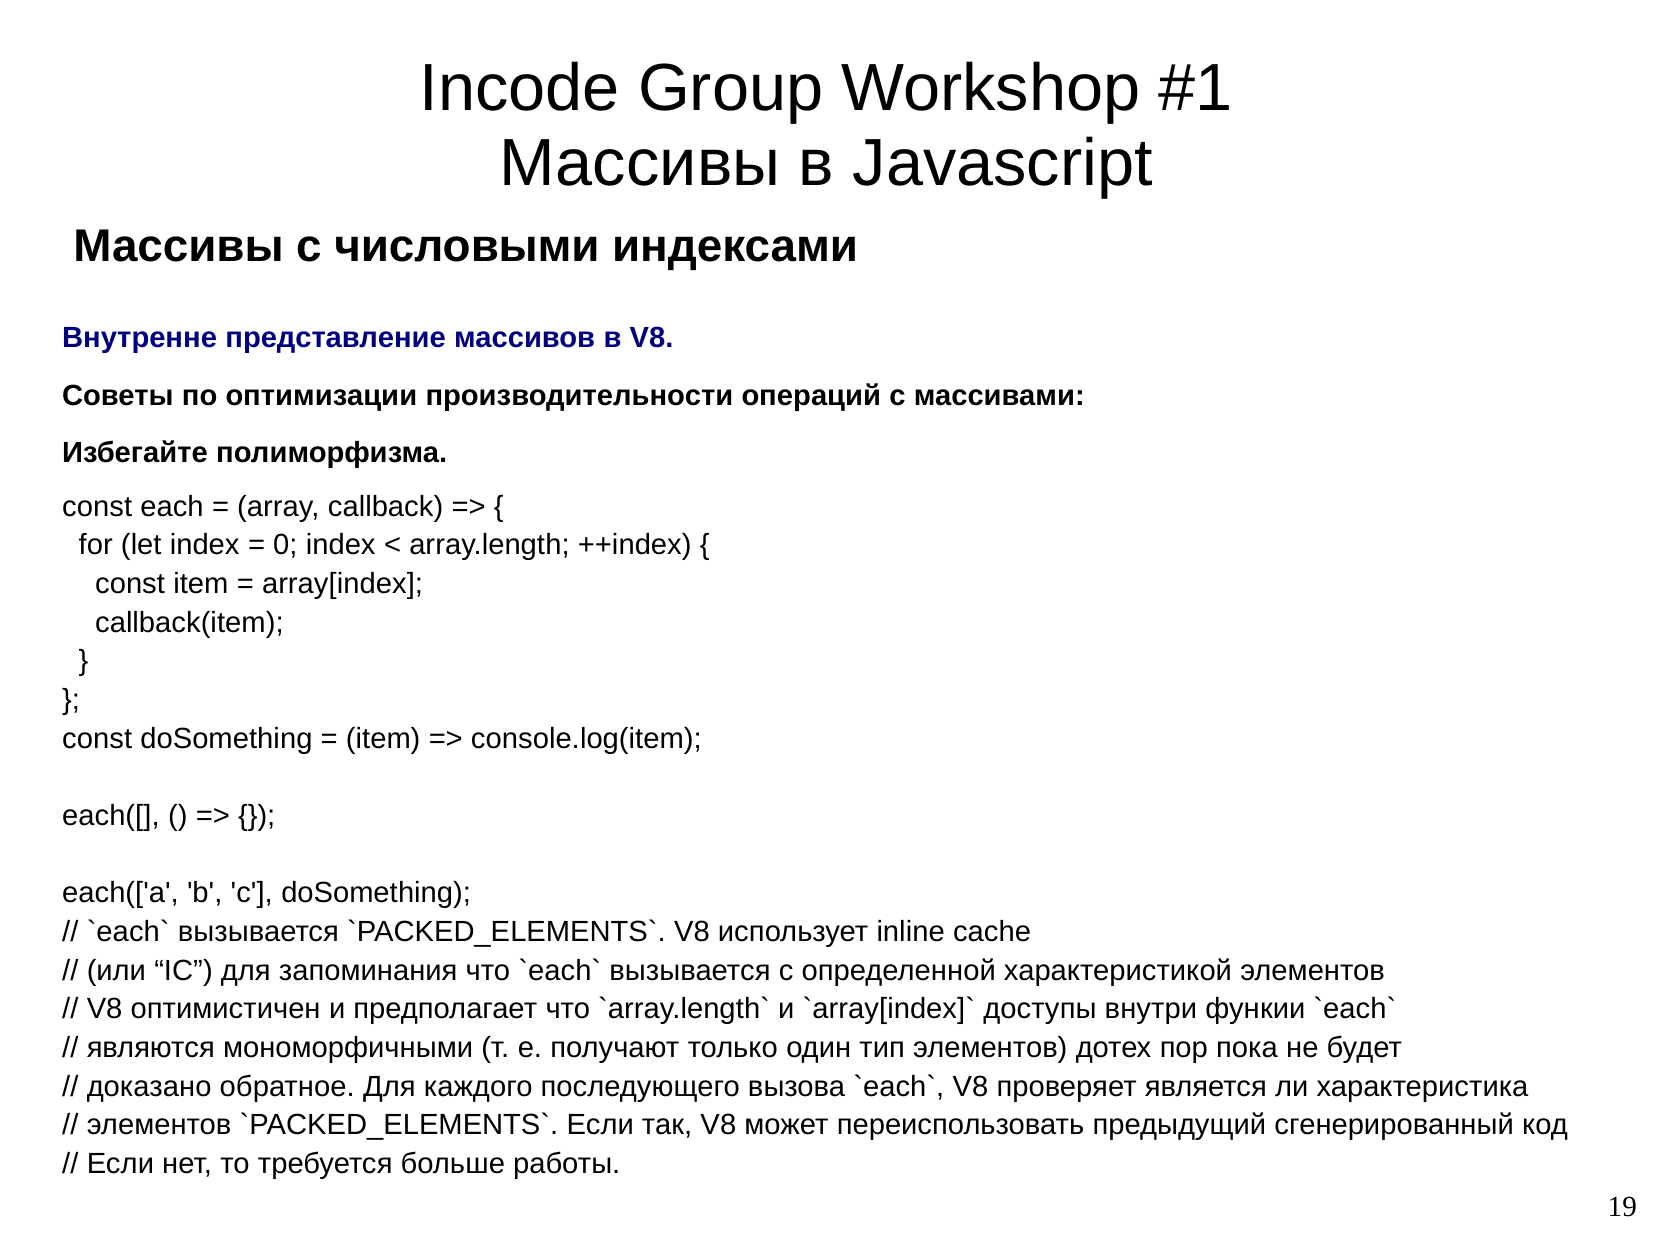

# Incode Group Workshop #1 Массивы в Javascript
Массивы с числовыми индексами
Внутренне представление массивов в V8.
Советы по оптимизации производительности операций с массивами:
Избегайте полиморфизма.
const each = (array, callback) => {
 for (let index = 0; index < array.length; ++index) {
 const item = array[index];
 callback(item);
 }
};
const doSomething = (item) => console.log(item);
each([], () => {});
each(['a', 'b', 'c'], doSomething);
// `each` вызывается `PACKED_ELEMENTS`. V8 использует inline cache
// (или “IC”) для запоминания что `each` вызывается с определенной характеристикой элементов
// V8 оптимистичен и предполагает что `array.length` и `array[index]` доступы внутри функии `each`
// являются мономорфичными (т. е. получают только один тип элементов) дотех пор пока не будет
// доказано обратное. Для каждого последующего вызова `each`, V8 проверяет является ли характеристика
// элементов `PACKED_ELEMENTS`. Если так, V8 может переиспользовать предыдущий сгенерированный код
// Если нет, то требуется больше работы.
19